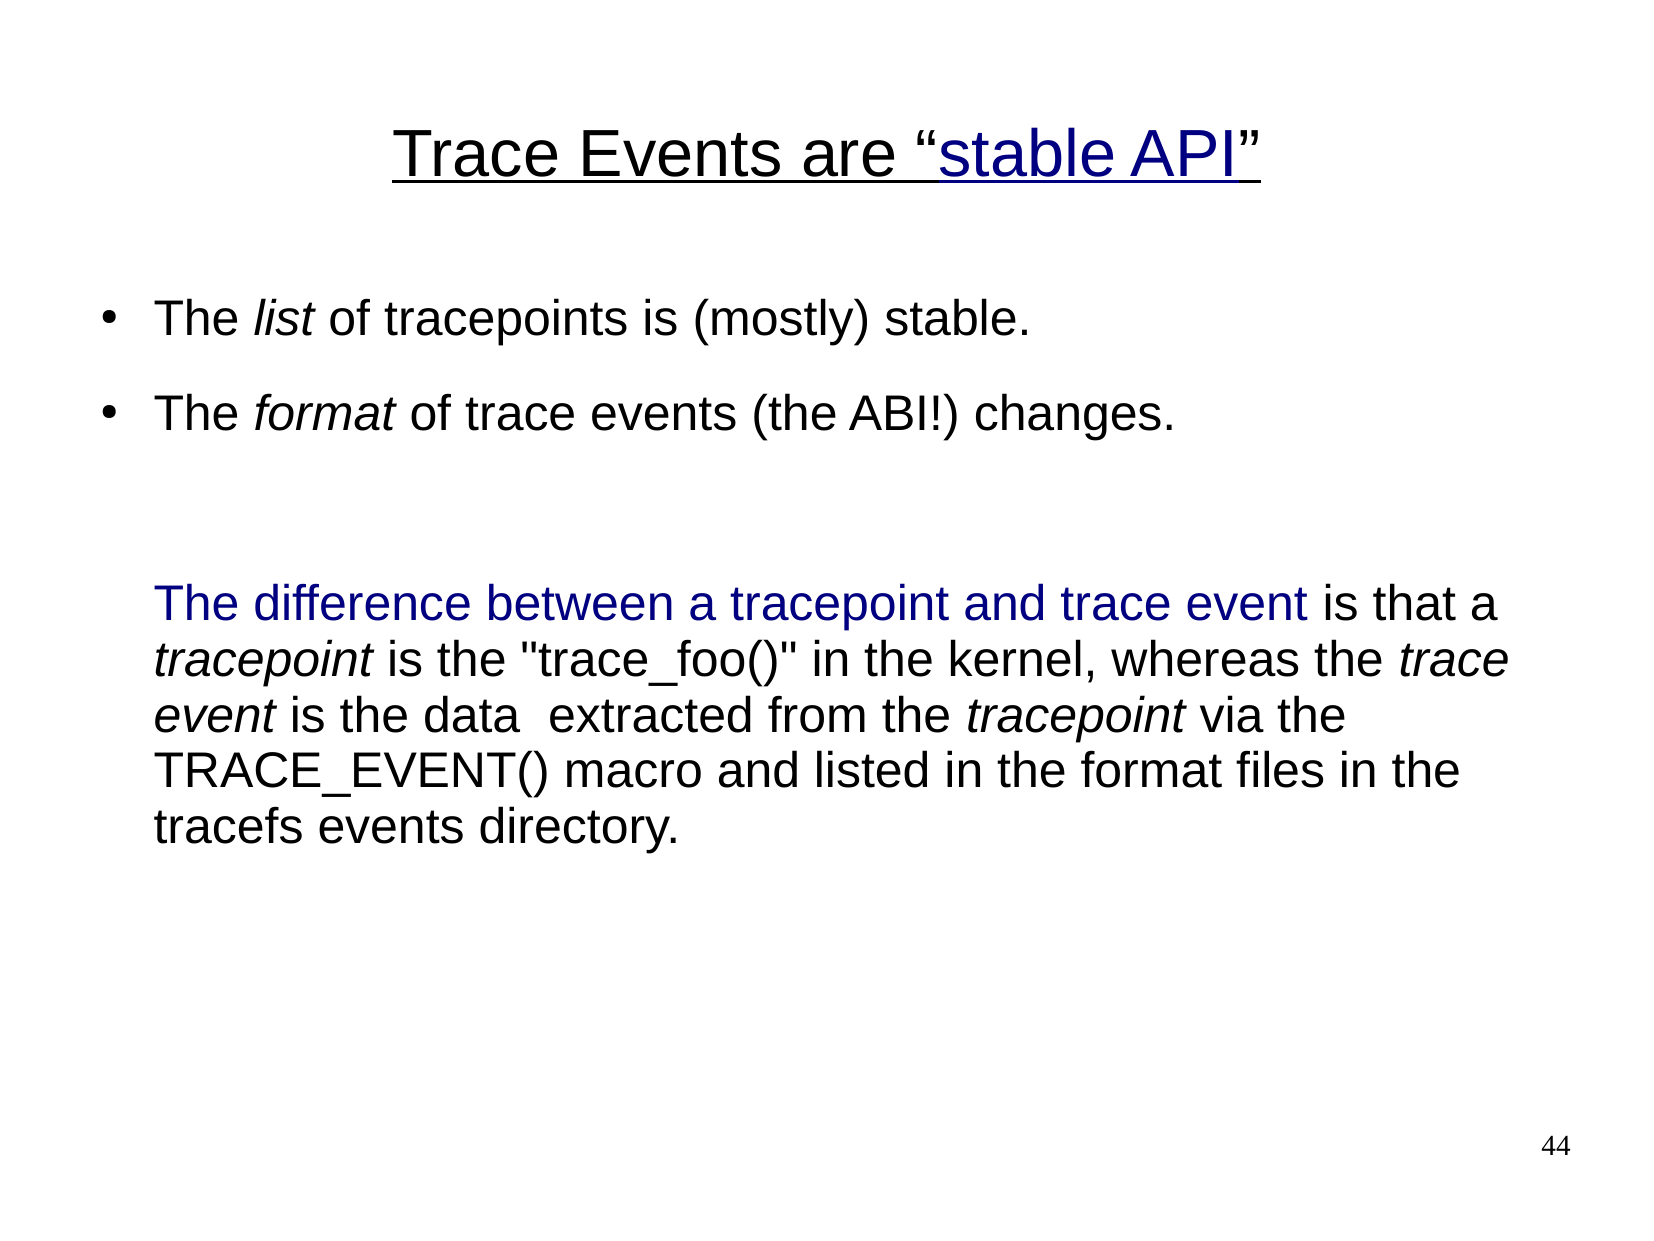

# Trace Events are “stable API”
The list of tracepoints is (mostly) stable.
The format of trace events (the ABI!) changes.
The difference between a tracepoint and trace event is that a tracepoint is the "trace_foo()" in the kernel, whereas the trace event is the data extracted from the tracepoint via the TRACE_EVENT() macro and listed in the format files in the tracefs events directory.
44